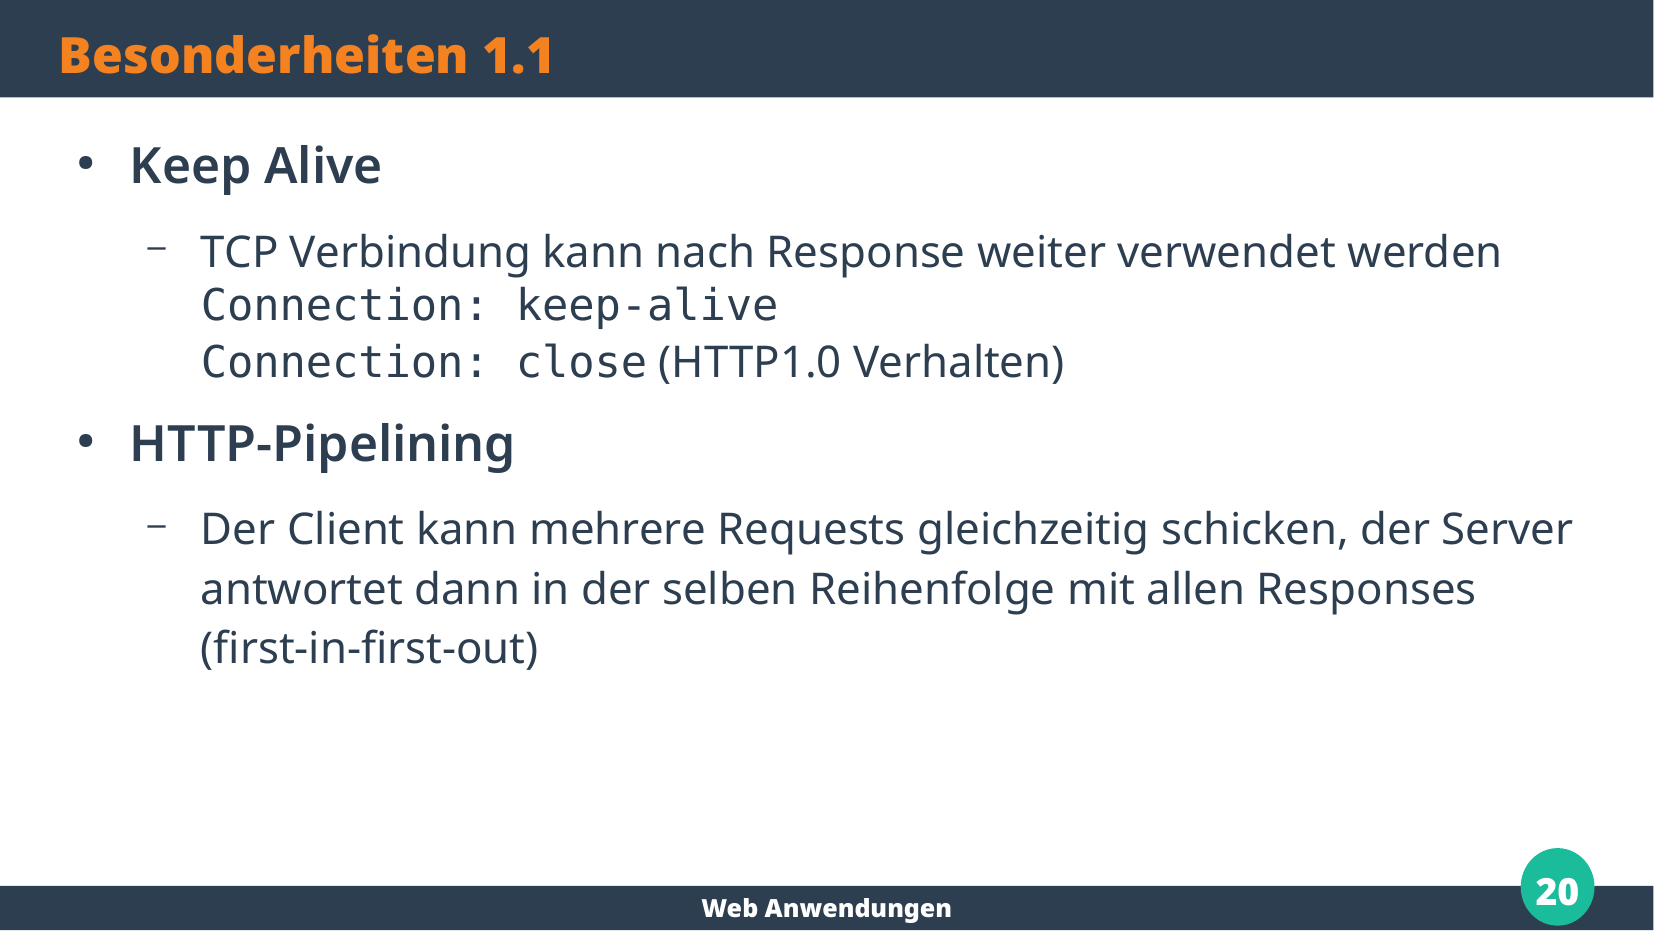

# Besonderheiten 1.1
Keep Alive
TCP Verbindung kann nach Response weiter verwendet werden
Connection: keep-alive
Connection: close (HTTP1.0 Verhalten)
HTTP-Pipelining
Der Client kann mehrere Requests gleichzeitig schicken, der Server antwortet dann in der selben Reihenfolge mit allen Responses (first-in-first-out)
20